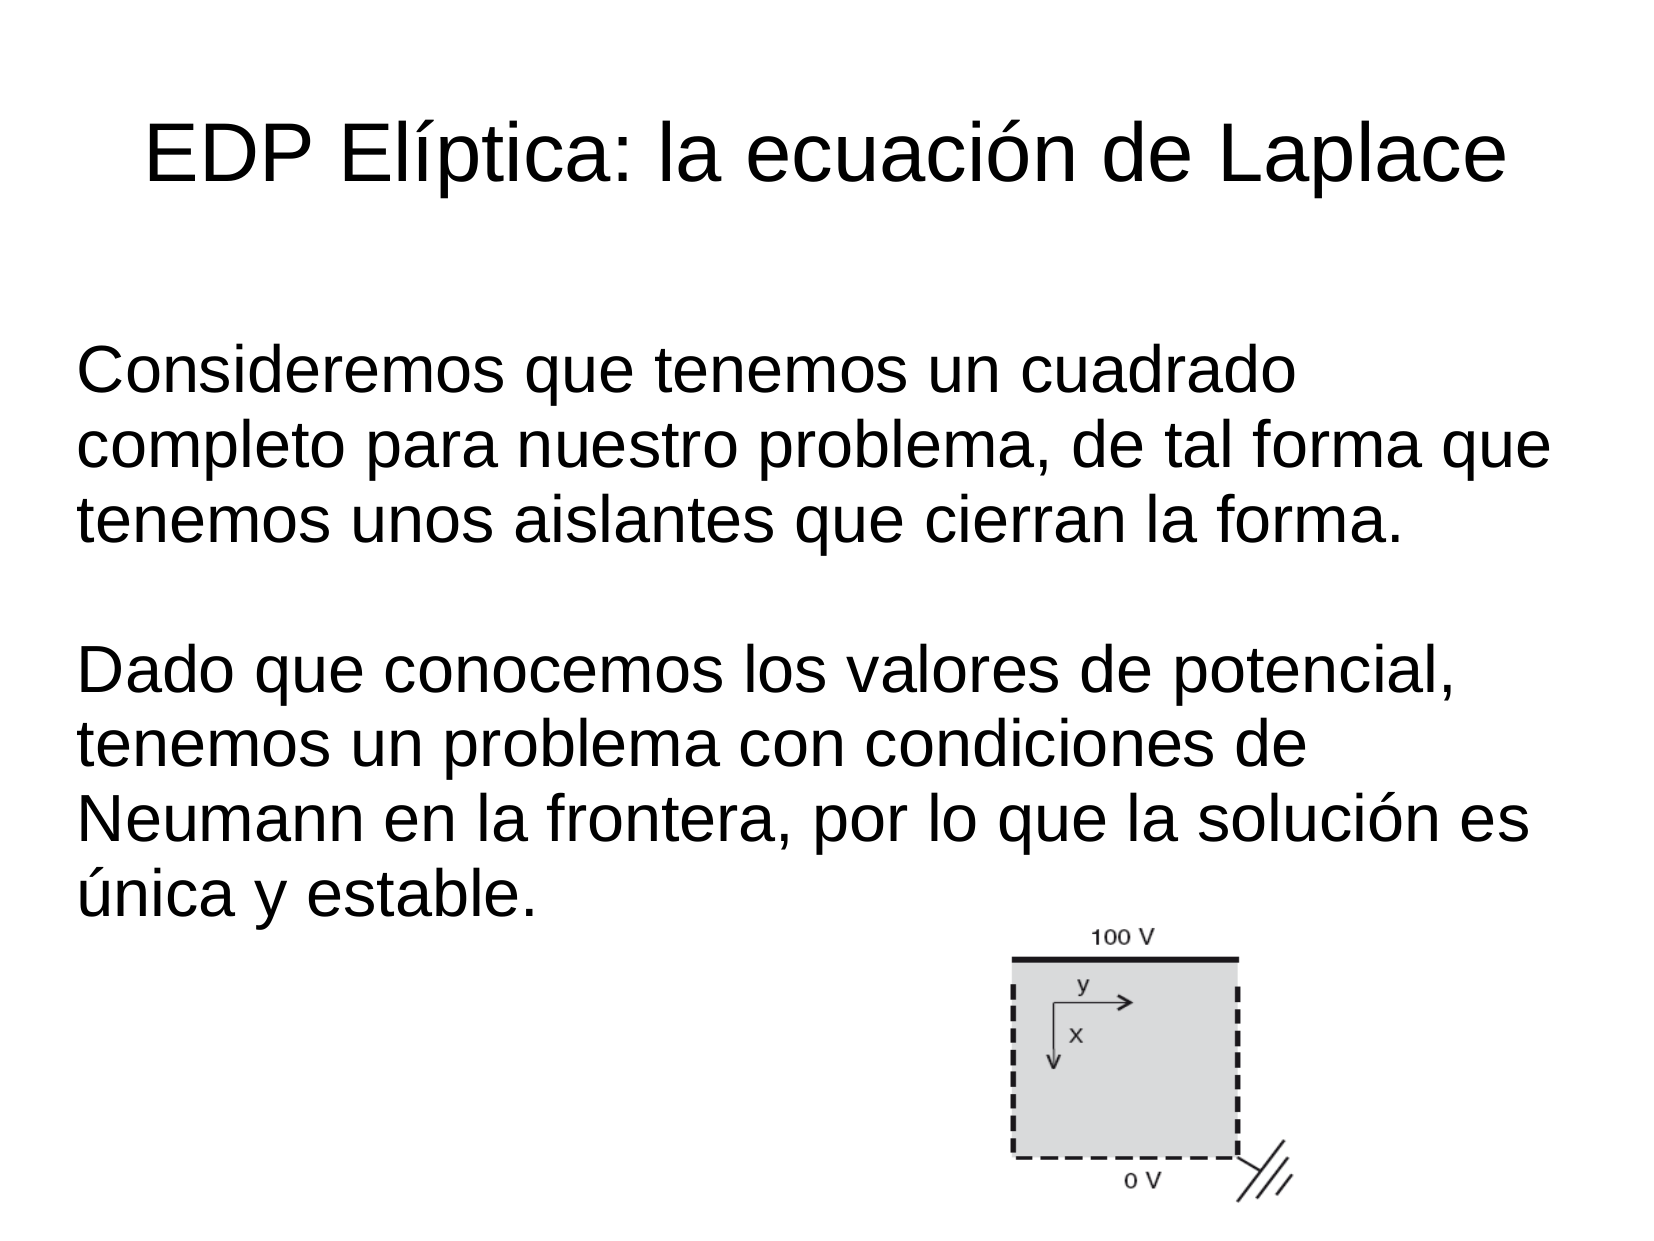

# EDP Elíptica: la ecuación de Laplace
Consideremos que tenemos un cuadrado completo para nuestro problema, de tal forma que tenemos unos aislantes que cierran la forma.
Dado que conocemos los valores de potencial, tenemos un problema con condiciones de Neumann en la frontera, por lo que la solución es única y estable.